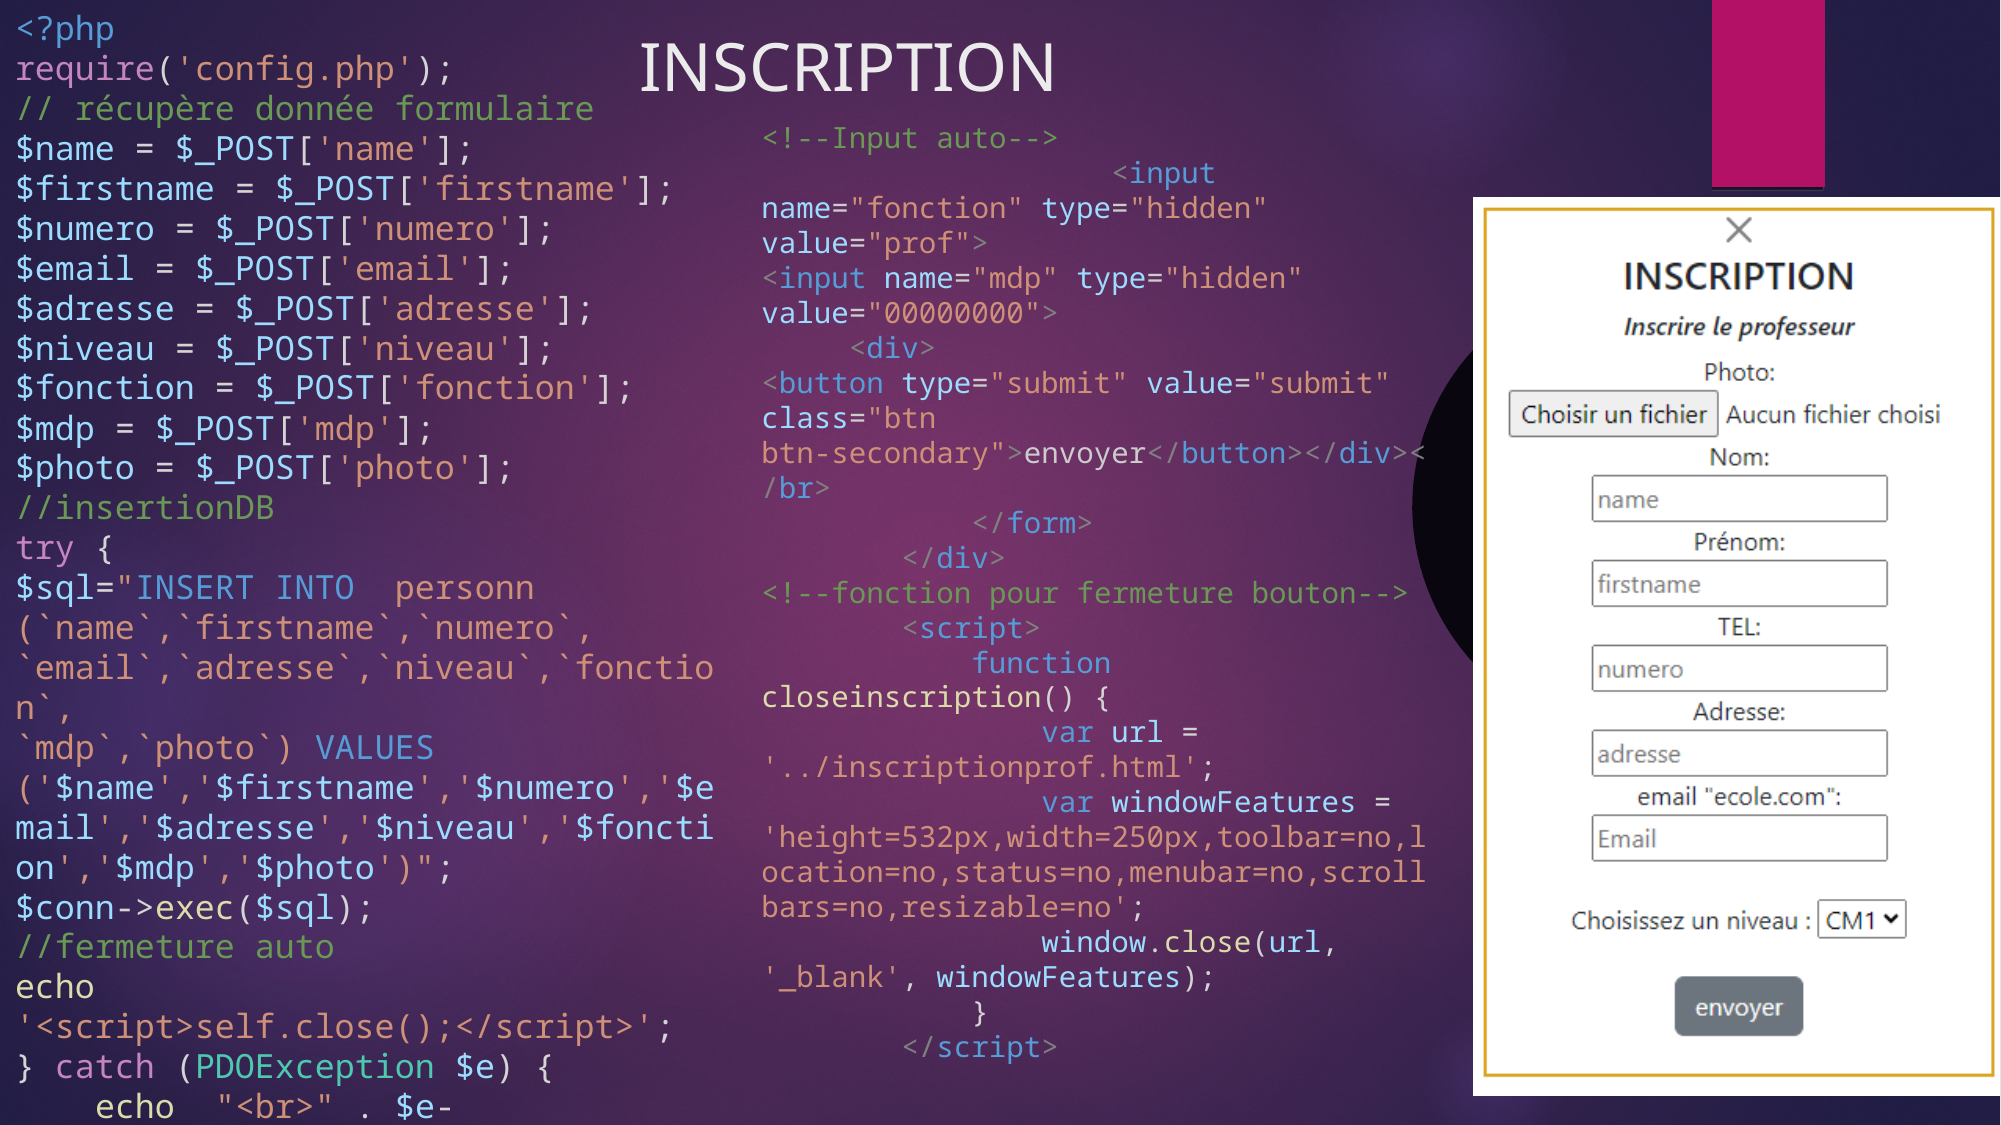

<?php
require('config.php');
// récupère donnée formulaire
$name = $_POST['name'];
$firstname = $_POST['firstname'];
$numero = $_POST['numero'];
$email = $_POST['email'];
$adresse = $_POST['adresse'];
$niveau = $_POST['niveau'];
$fonction = $_POST['fonction'];
$mdp = $_POST['mdp'];
$photo = $_POST['photo'];
//insertionDB
try {
$sql="INSERT INTO  personn (`name`,`firstname`,`numero`,
`email`,`adresse`,`niveau`,`fonction`,
`mdp`,`photo`) VALUES
('$name','$firstname','$numero','$email','$adresse','$niveau','$fonction','$mdp','$photo')";
$conn->exec($sql);
//fermeture auto
echo '<script>self.close();</script>';
} catch (PDOException $e) {
    echo  "<br>" . $e->getMessage();
}
?>
# INSCRIPTION
<!--Input auto-->
                    <input name="fonction" type="hidden" value="prof">
<input name="mdp" type="hidden" value="00000000">                          <div>
<button type="submit" value="submit" class="btn btn-secondary">envoyer</button></div></br>
            </form>
        </div>
<!--fonction pour fermeture bouton-->
        <script>
            function closeinscription() {
                var url = '../inscriptionprof.html';
                var windowFeatures = 'height=532px,width=250px,toolbar=no,location=no,status=no,menubar=no,scrollbars=no,resizable=no';
                window.close(url, '_blank', windowFeatures);
            }
        </script>